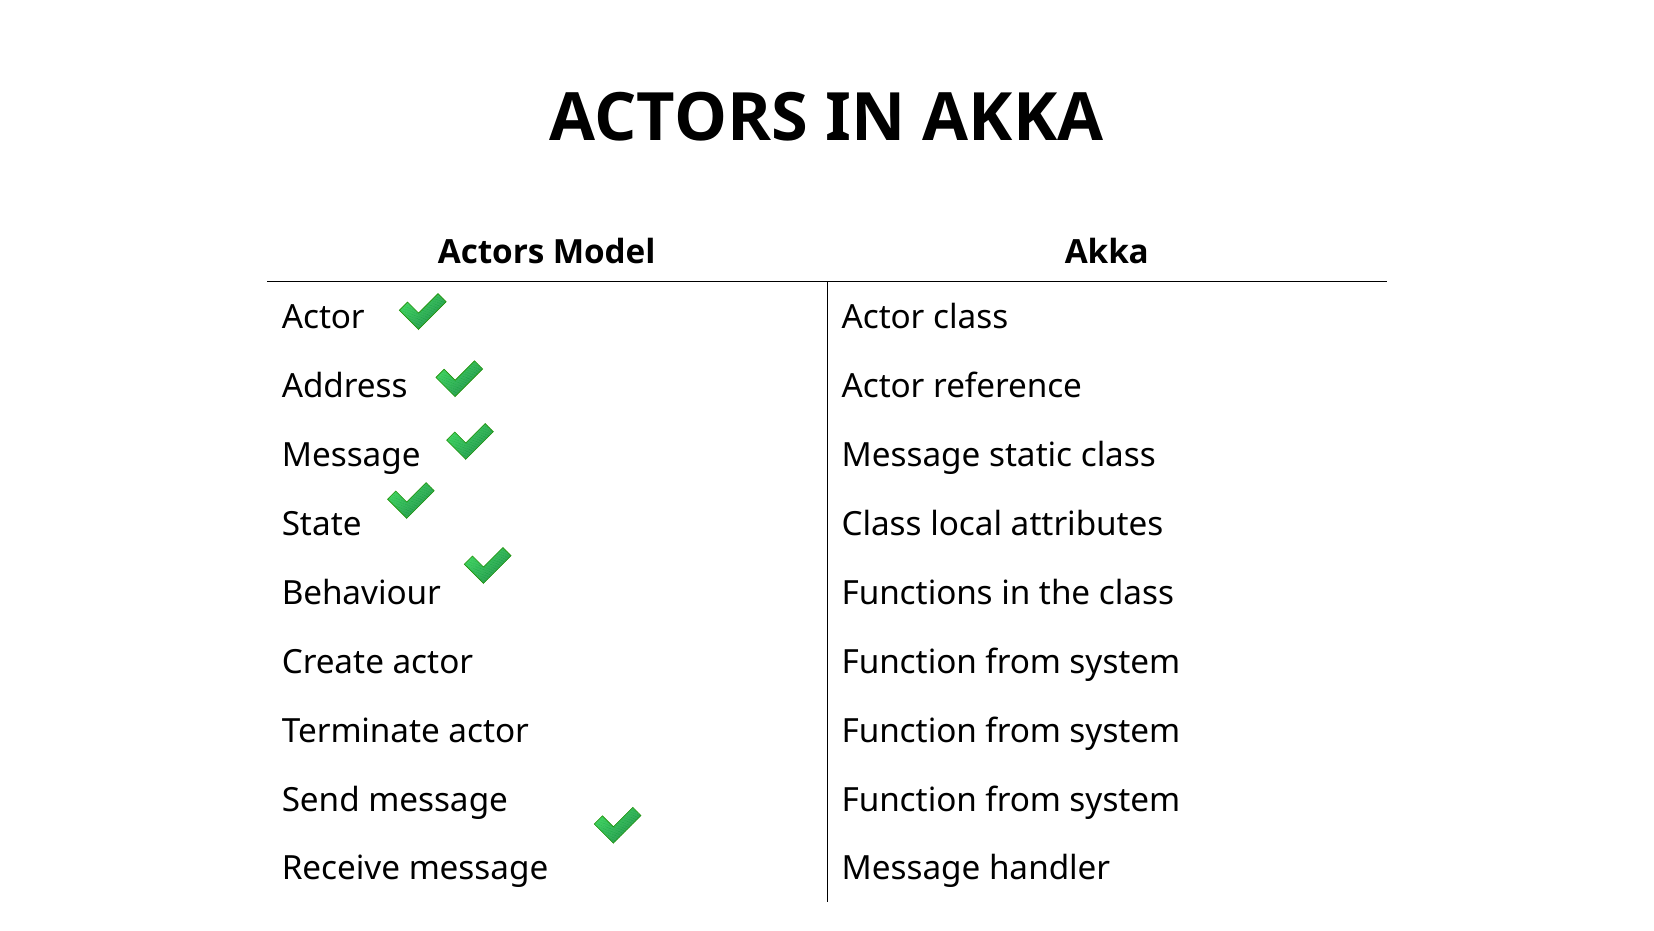

# ACTORS IN AKKA
| Actors Model | Akka |
| --- | --- |
| Actor | Actor class |
| Address | Actor reference |
| Message | Message static class |
| State | Class local attributes |
| Behaviour | Functions in the class |
| Create actor | Function from system |
| Terminate actor | Function from system |
| Send message | Function from system |
| Receive message | Message handler |